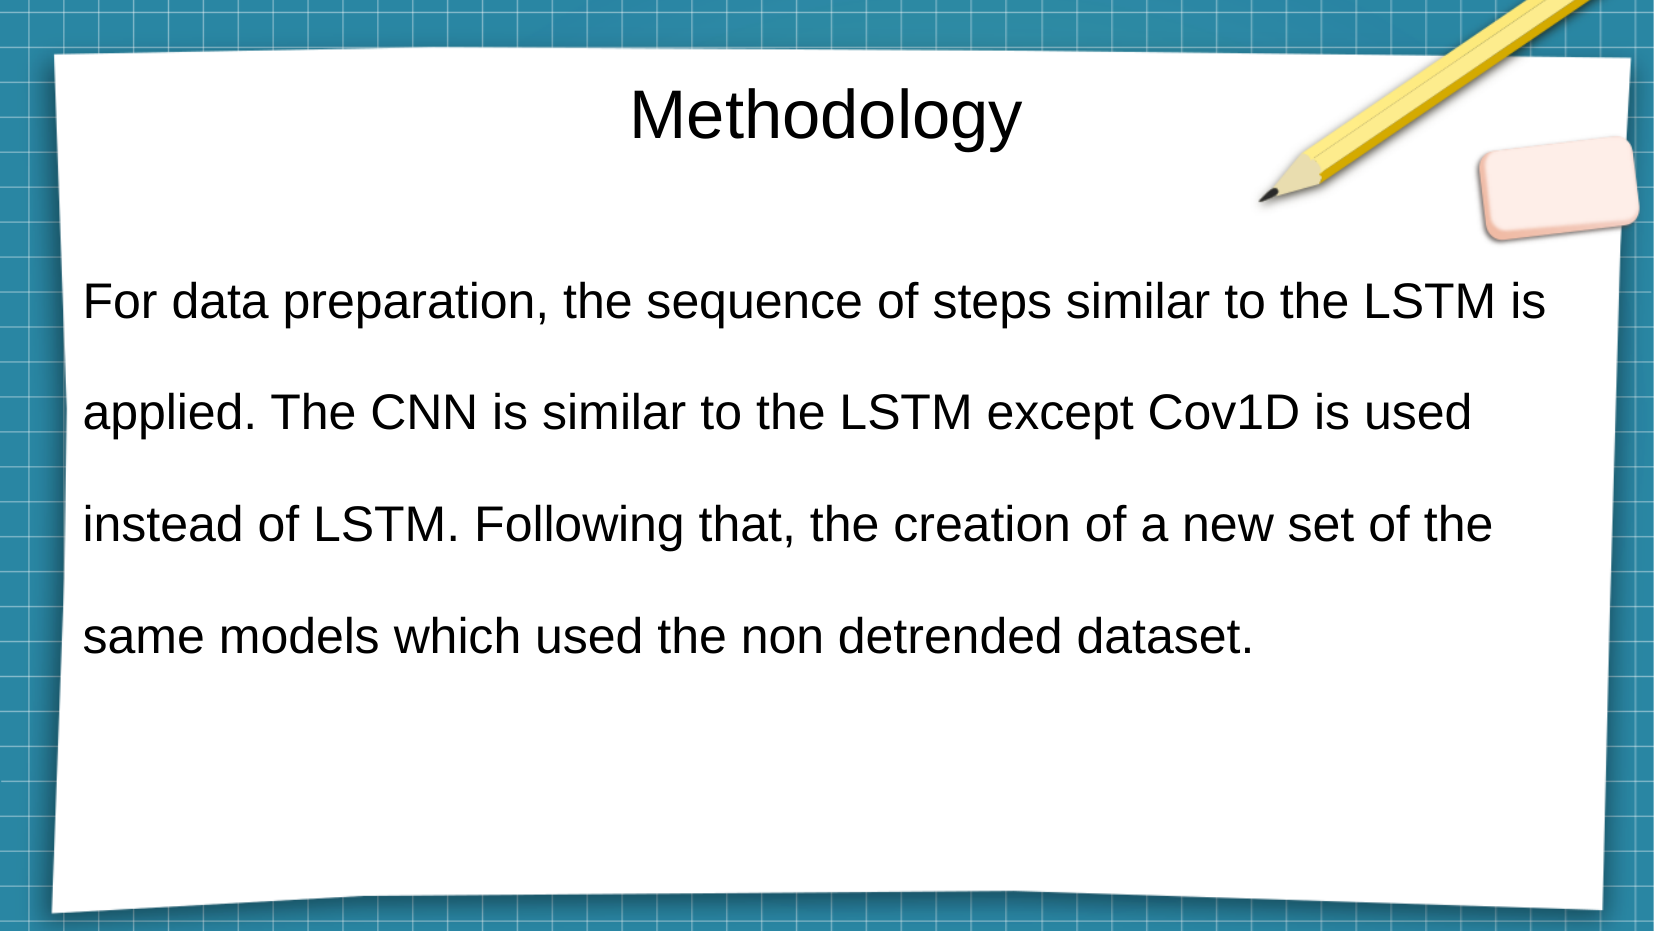

# Methodology
For data preparation, the sequence of steps similar to the LSTM is applied. The CNN is similar to the LSTM except Cov1D is used instead of LSTM. Following that, the creation of a new set of the same models which used the non detrended dataset.